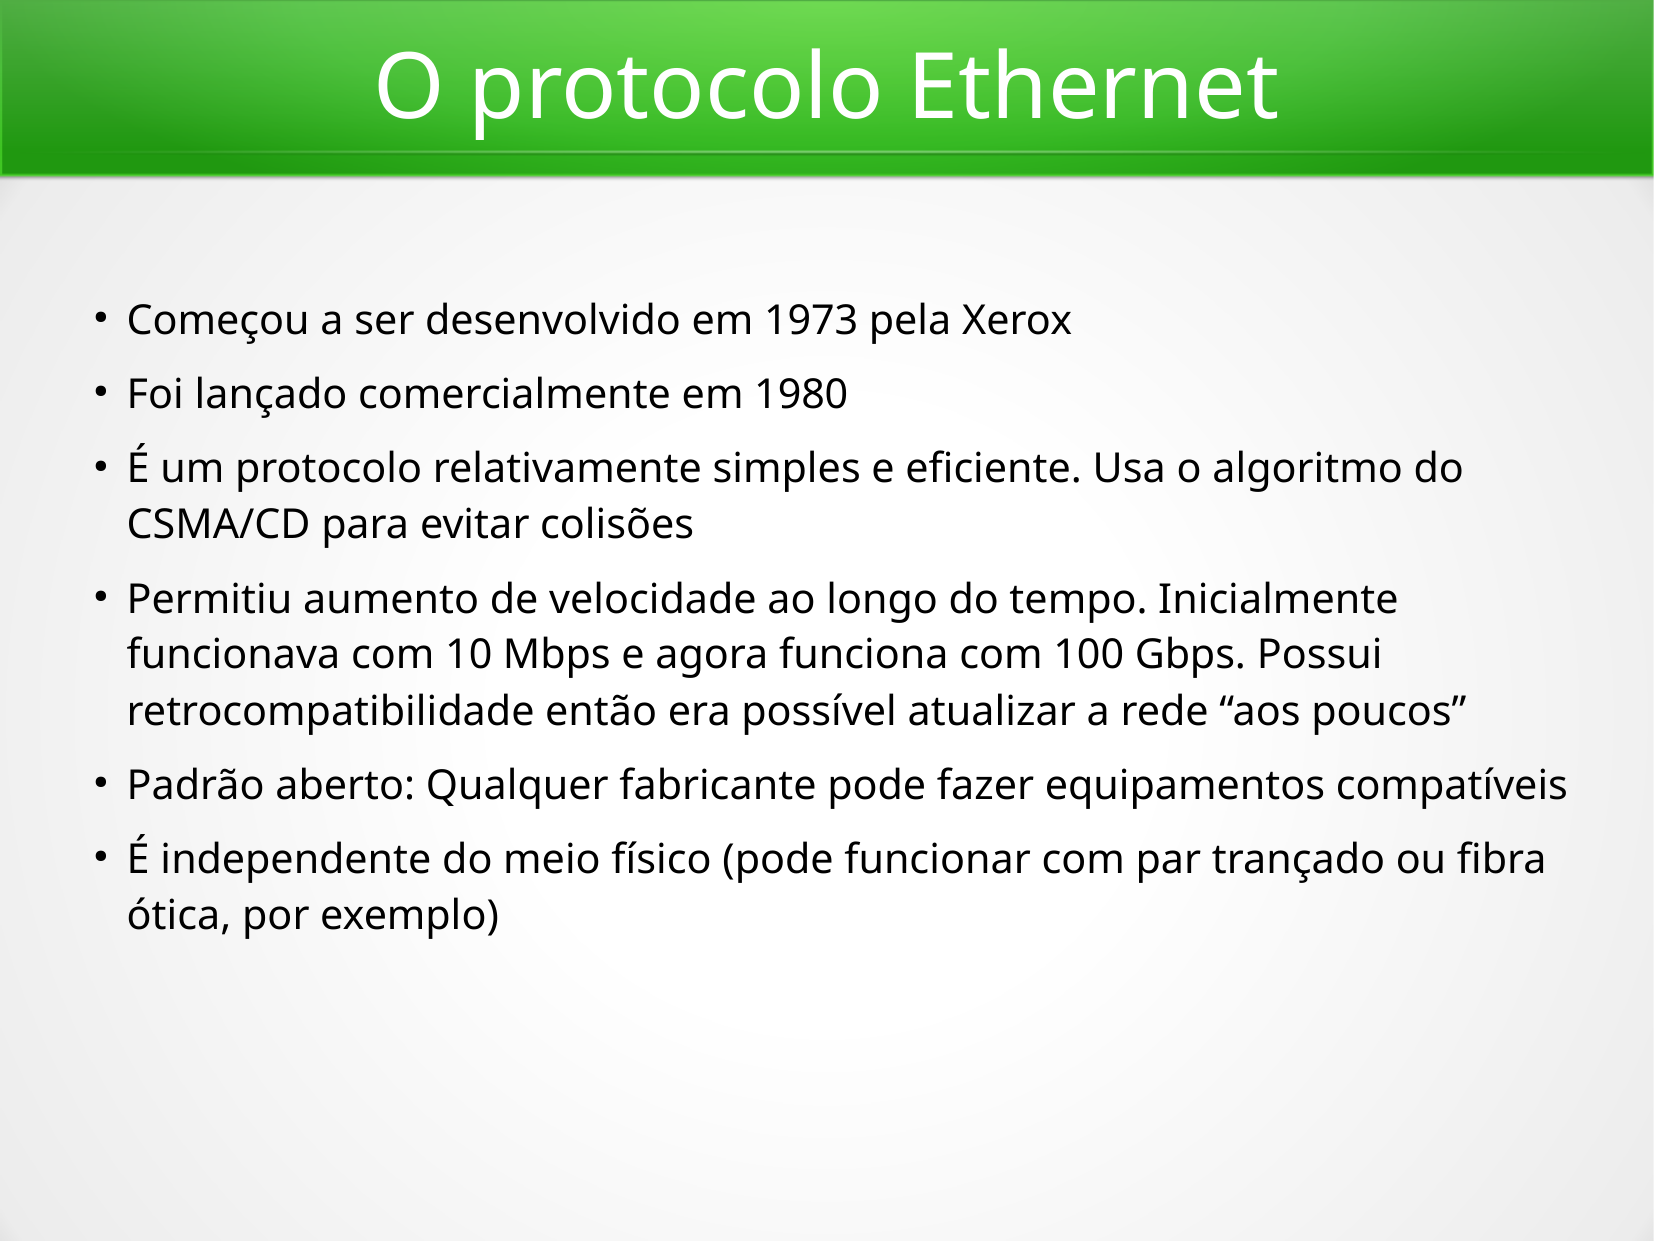

# O protocolo Ethernet
Começou a ser desenvolvido em 1973 pela Xerox
Foi lançado comercialmente em 1980
É um protocolo relativamente simples e eficiente. Usa o algoritmo do CSMA/CD para evitar colisões
Permitiu aumento de velocidade ao longo do tempo. Inicialmente funcionava com 10 Mbps e agora funciona com 100 Gbps. Possui retrocompatibilidade então era possível atualizar a rede “aos poucos”
Padrão aberto: Qualquer fabricante pode fazer equipamentos compatíveis
É independente do meio físico (pode funcionar com par trançado ou fibra ótica, por exemplo)